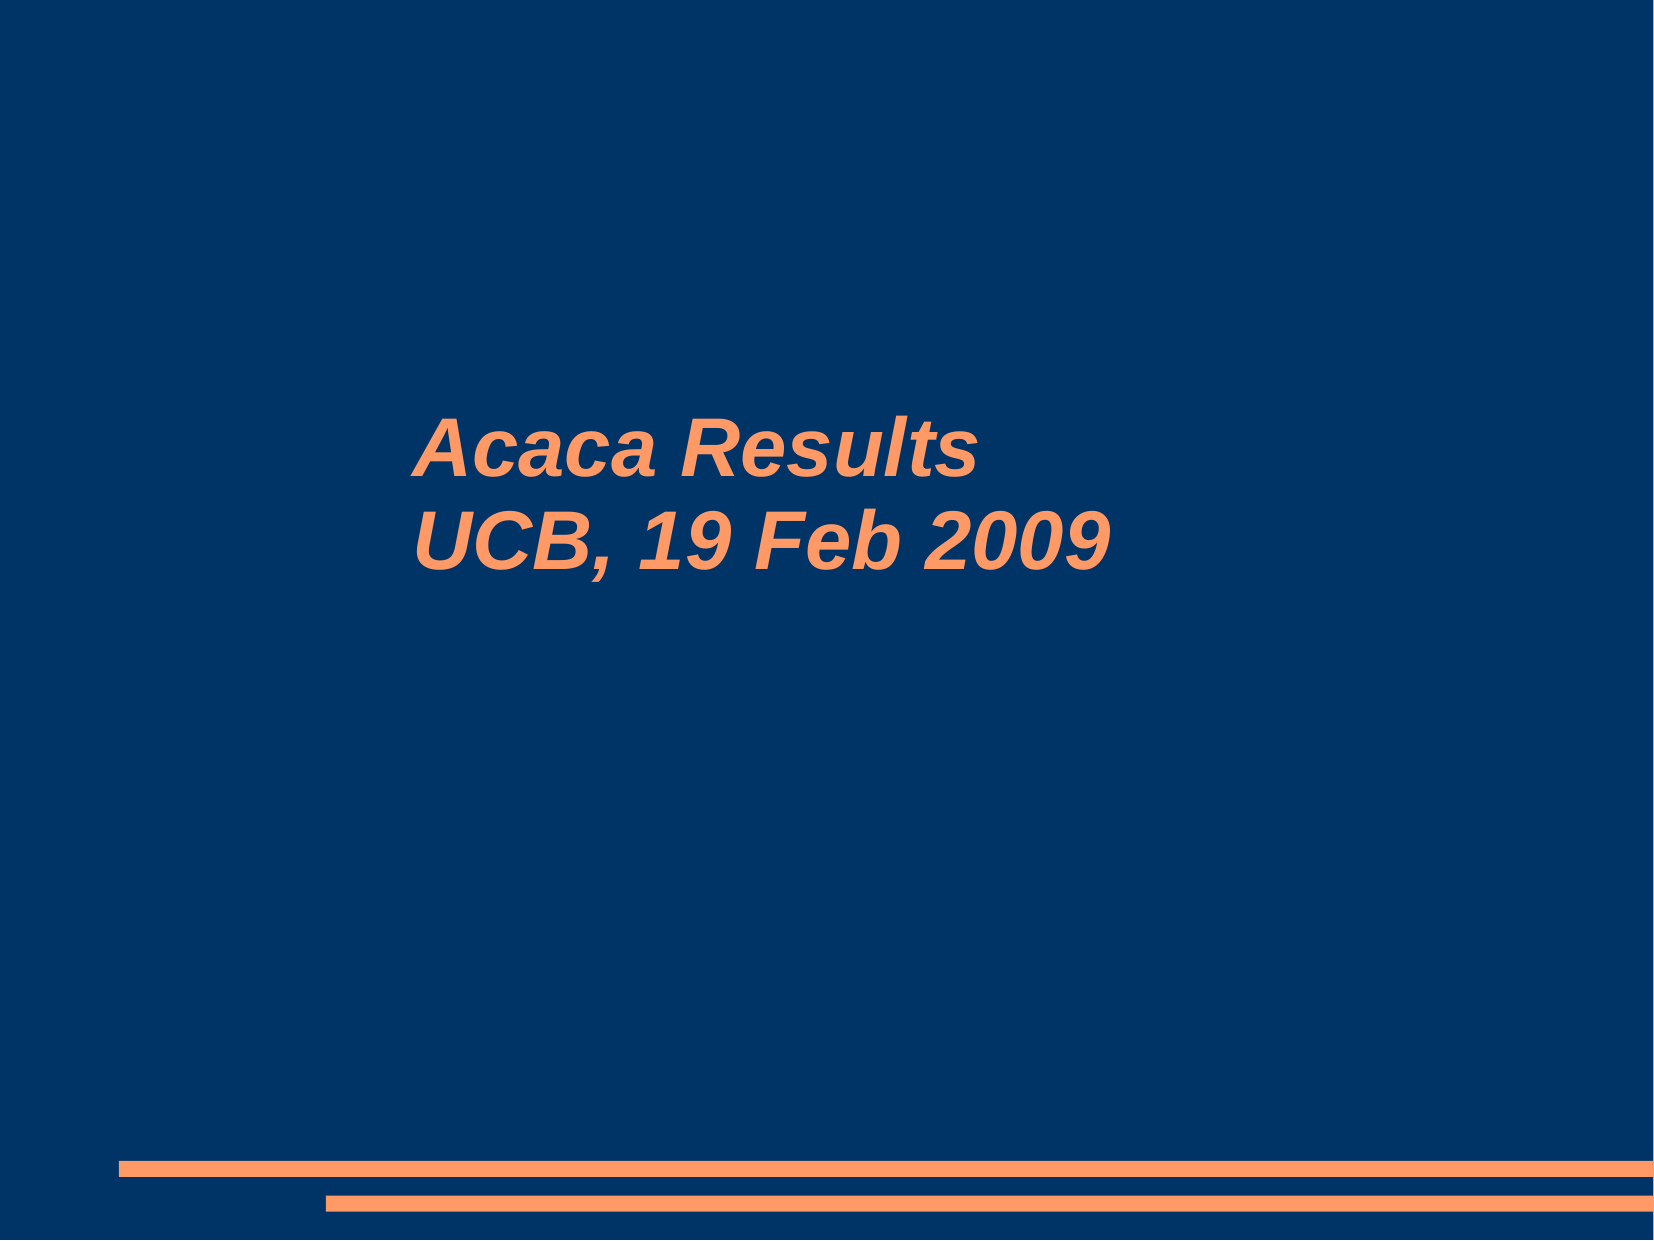

# Acaca Results UCB, 19 Feb 2009